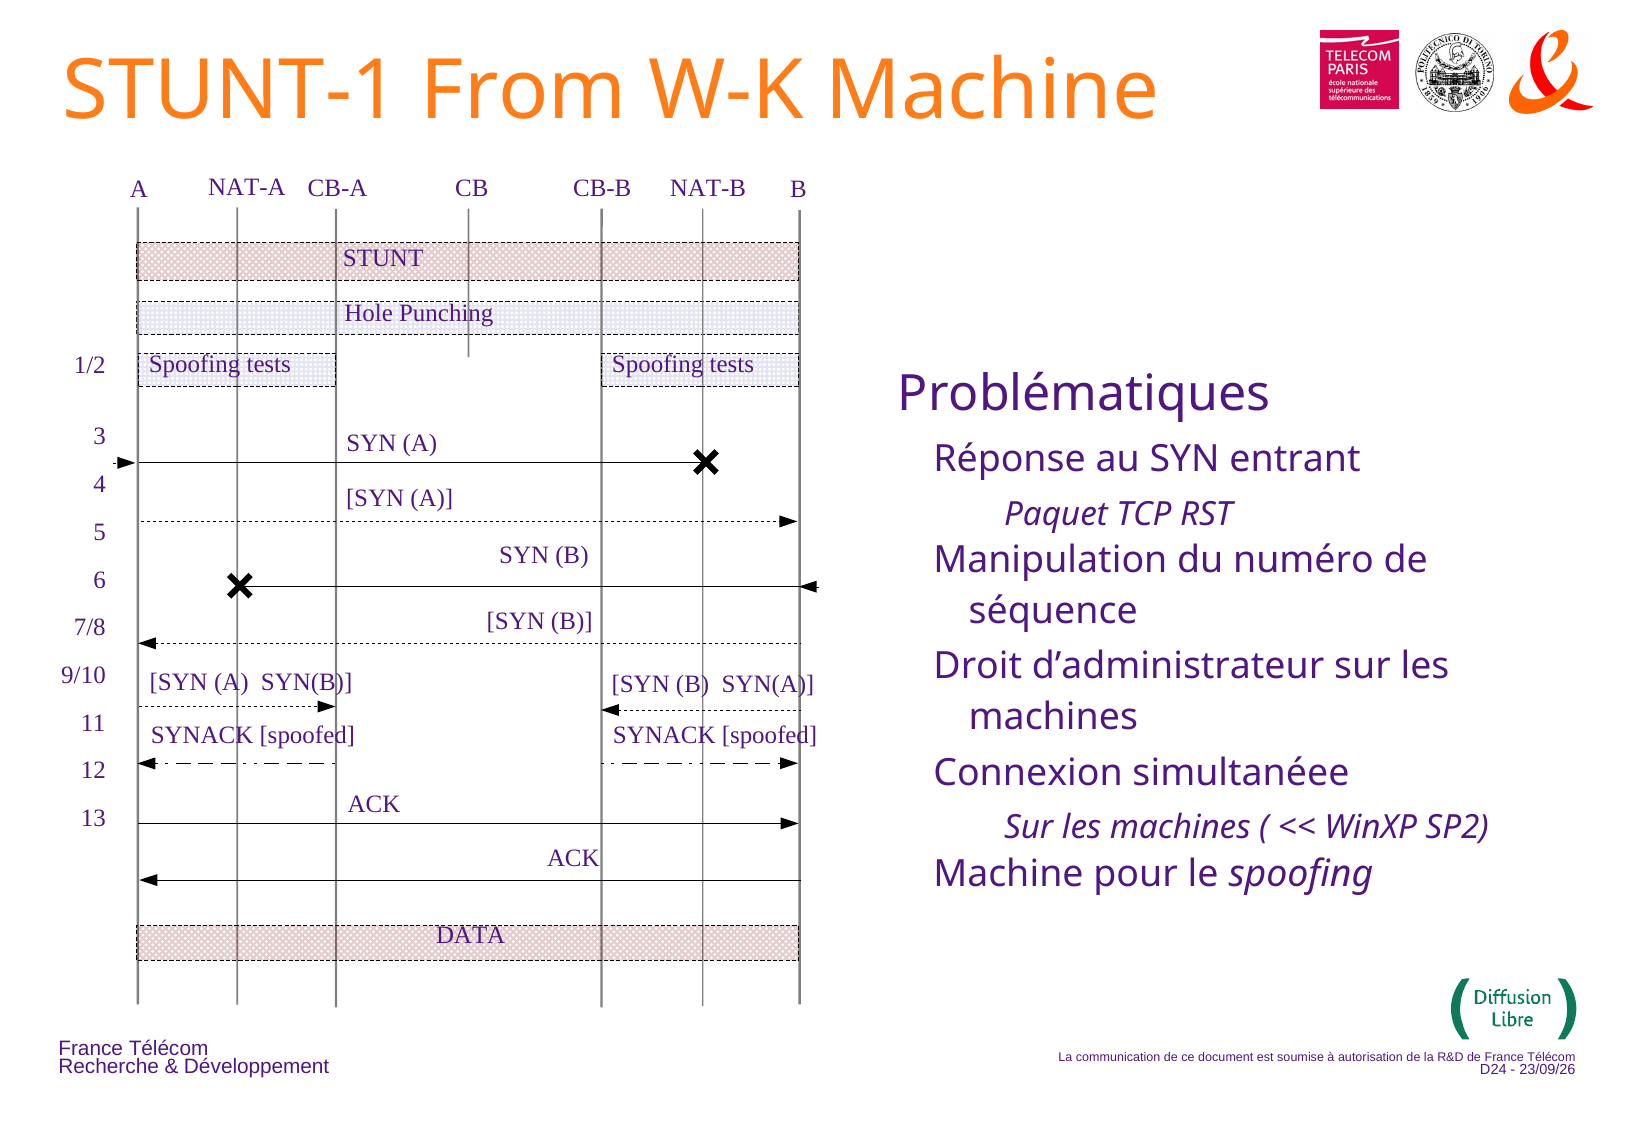

# STUNT-1 From W-K Machine
NAT-A
CB-A
NAT-B
CB
CB-B
A
B
STUNT
Hole Punching
Problématiques
Réponse au SYN entrant
Paquet TCP RST
Manipulation du numéro de séquence
Droit d’administrateur sur les machines
Connexion simultanéee
Sur les machines ( << WinXP SP2)
Machine pour le spoofing
Spoofing tests
Spoofing tests
1/2
3
4
5
6
7/8
9/10
11
12
13
SYN (A)
[SYN (A)]
SYN (B)
[SYN (B)]
[SYN (A) SYN(B)]
[SYN (B) SYN(A)]
SYNACK [spoofed]
SYNACK [spoofed]
ACK
ACK
DATA